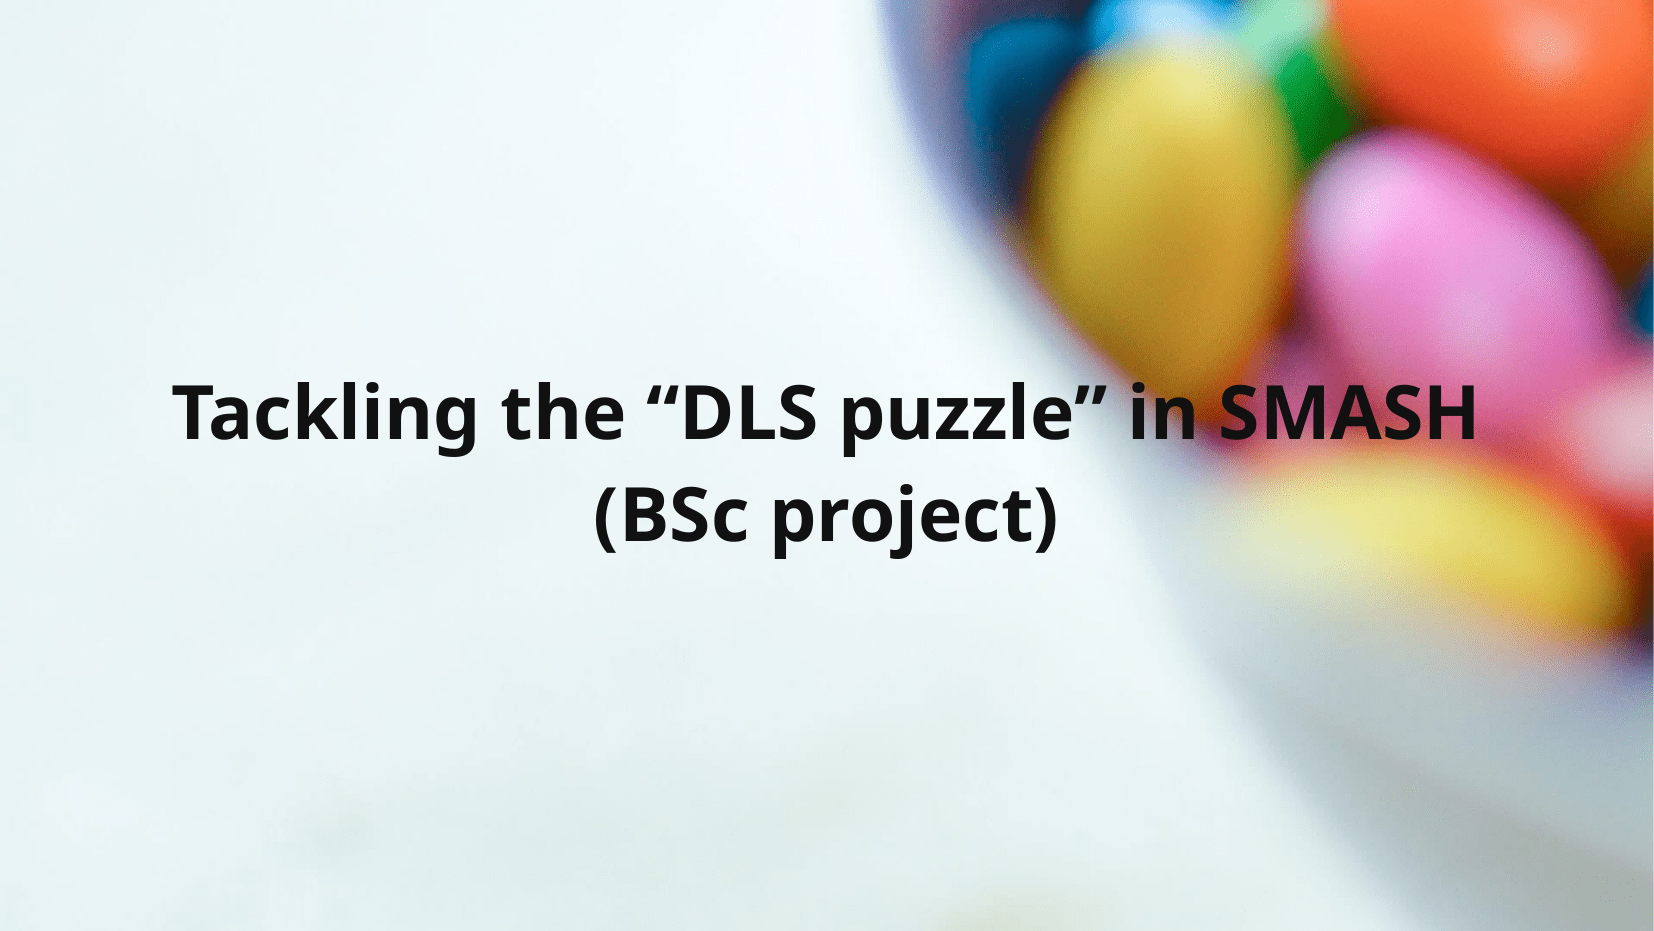

# Tackling the “DLS puzzle” in SMASH (BSc project)